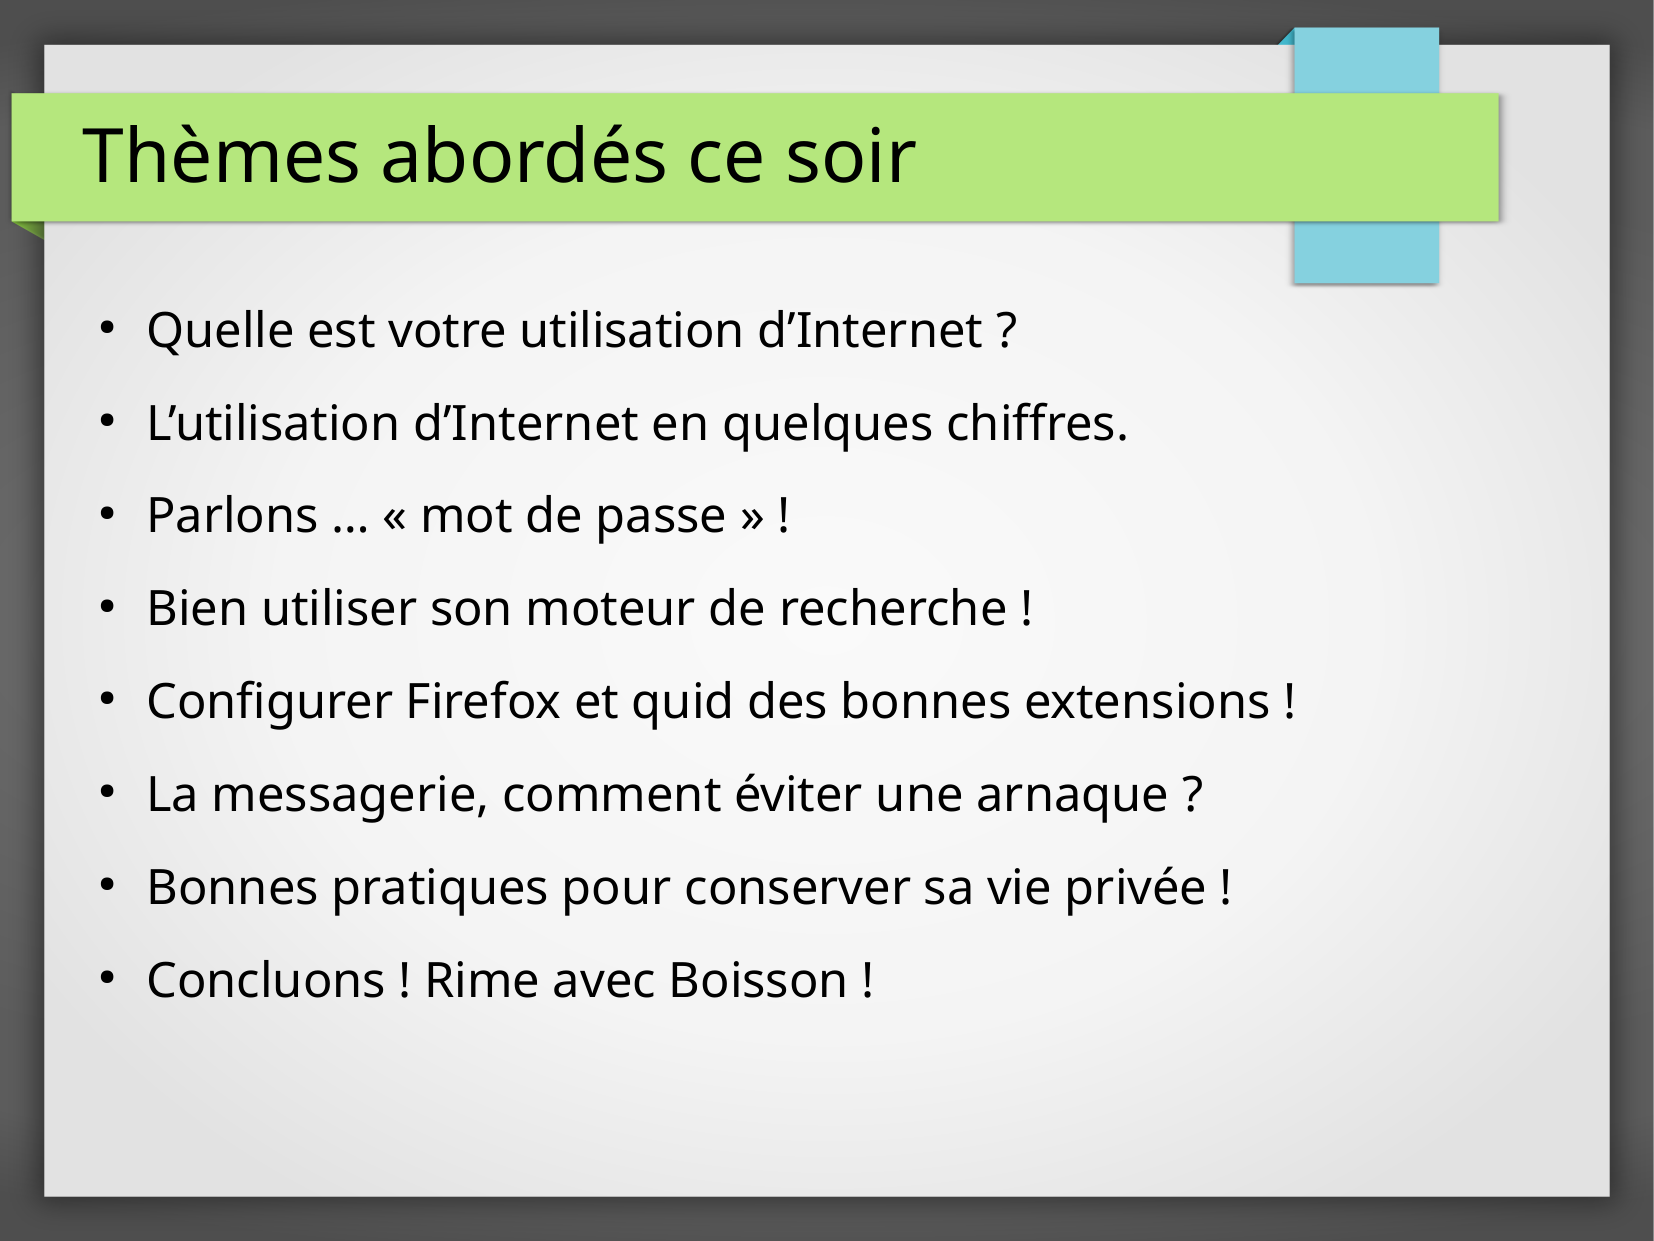

# Thèmes abordés ce soir
Quelle est votre utilisation d’Internet ?
L’utilisation d’Internet en quelques chiffres.
Parlons … « mot de passe » !
Bien utiliser son moteur de recherche !
Configurer Firefox et quid des bonnes extensions !
La messagerie, comment éviter une arnaque ?
Bonnes pratiques pour conserver sa vie privée !
Concluons ! Rime avec Boisson !